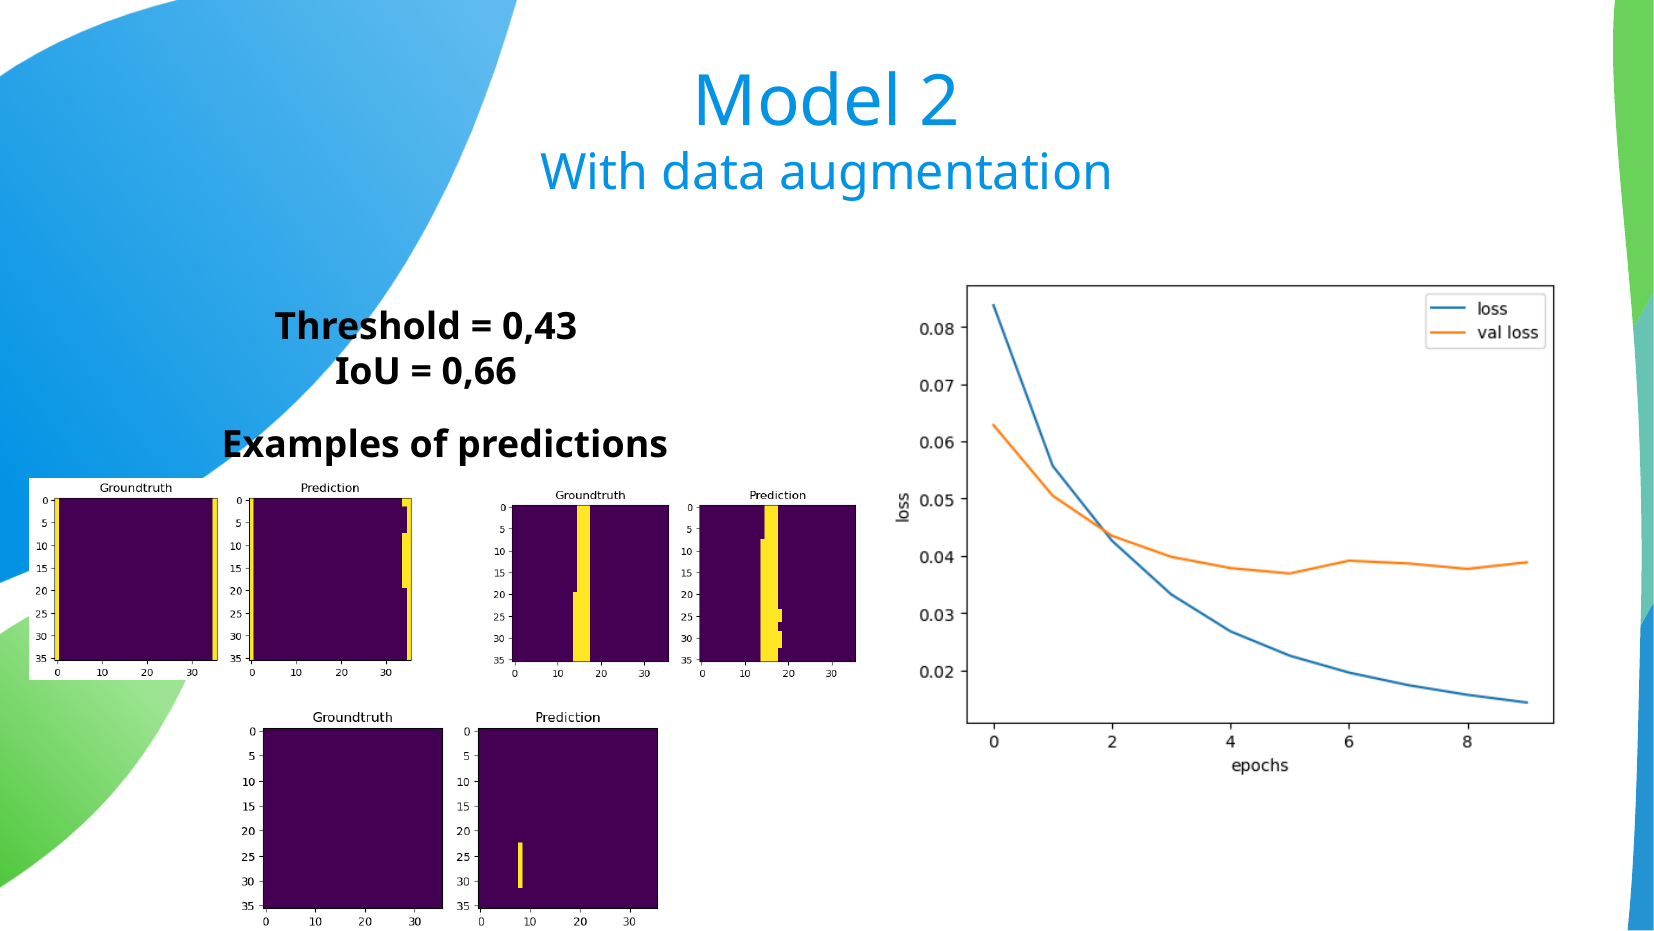

Model 2
With data augmentation
Threshold = 0,43
IoU = 0,66
Examples of predictions